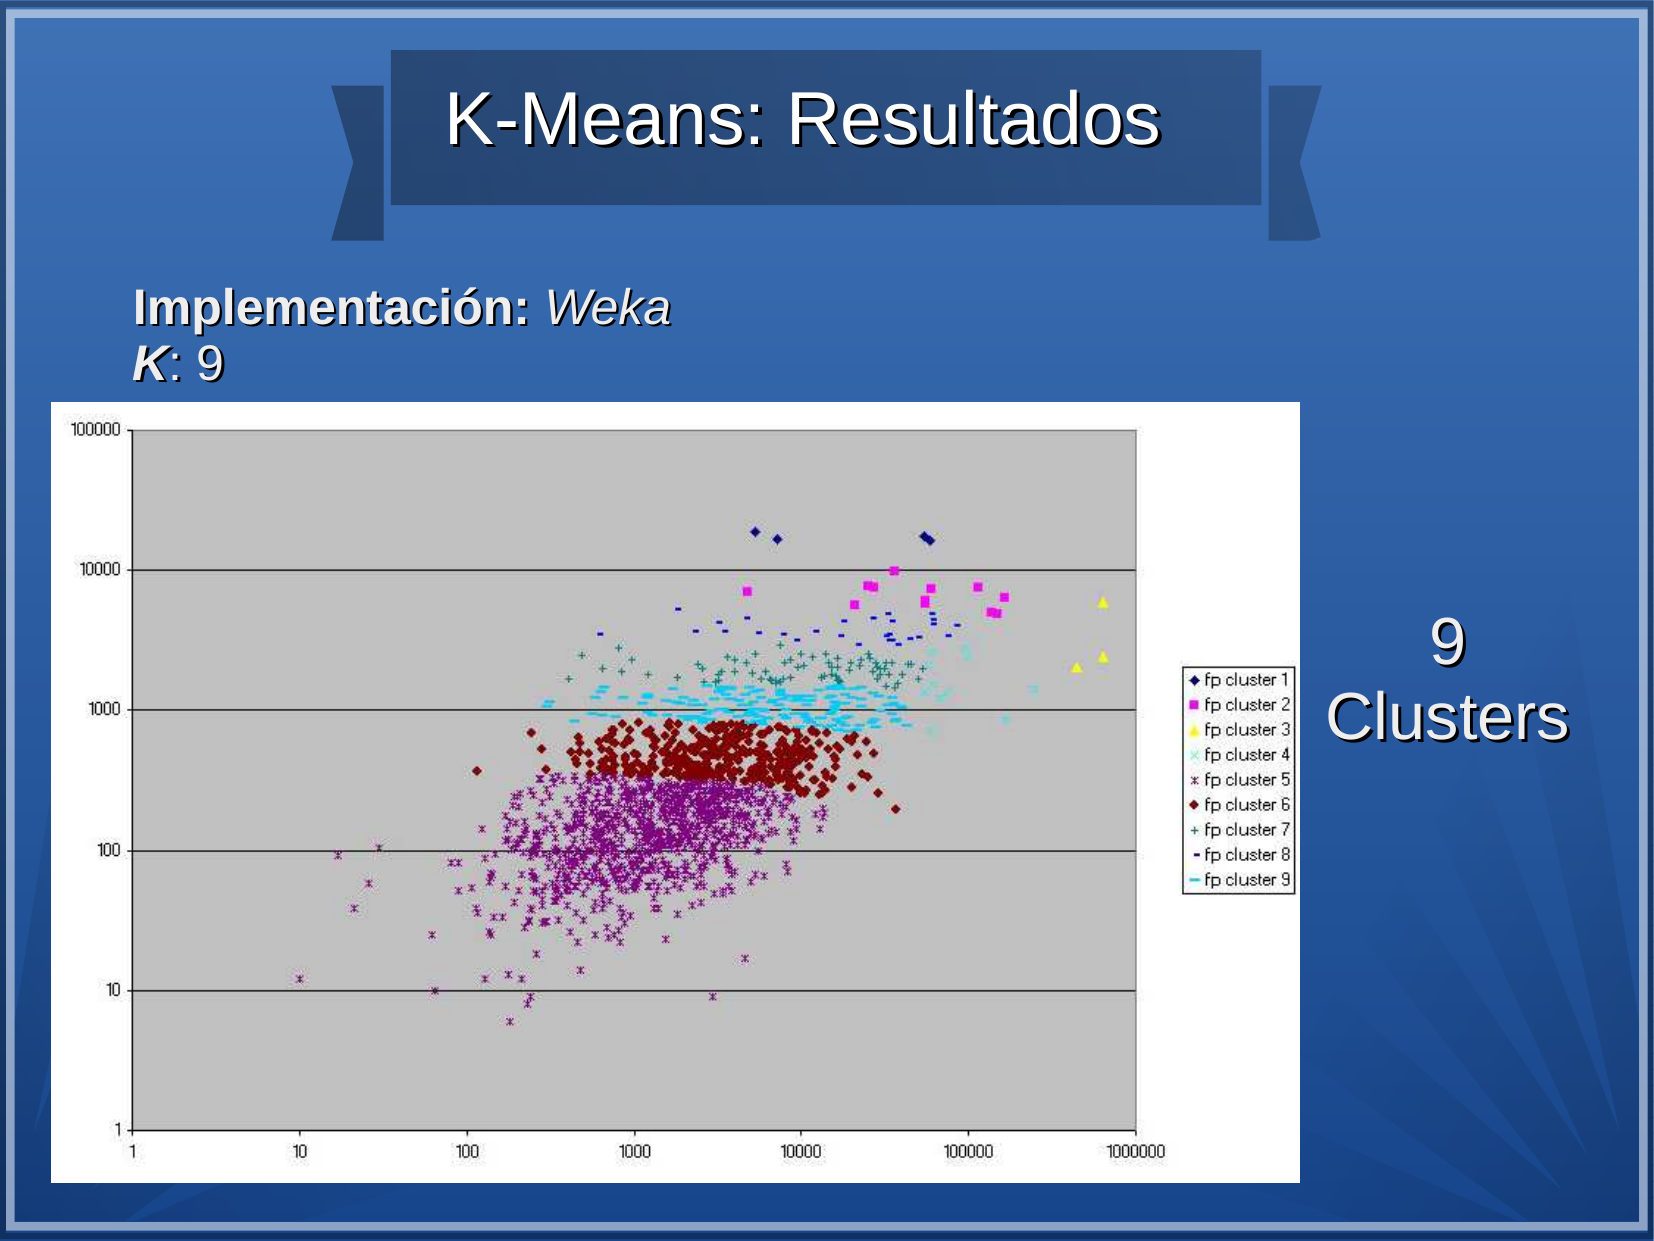

# K-Means: Resultados
Implementación: Weka
K: 9
9 Clusters